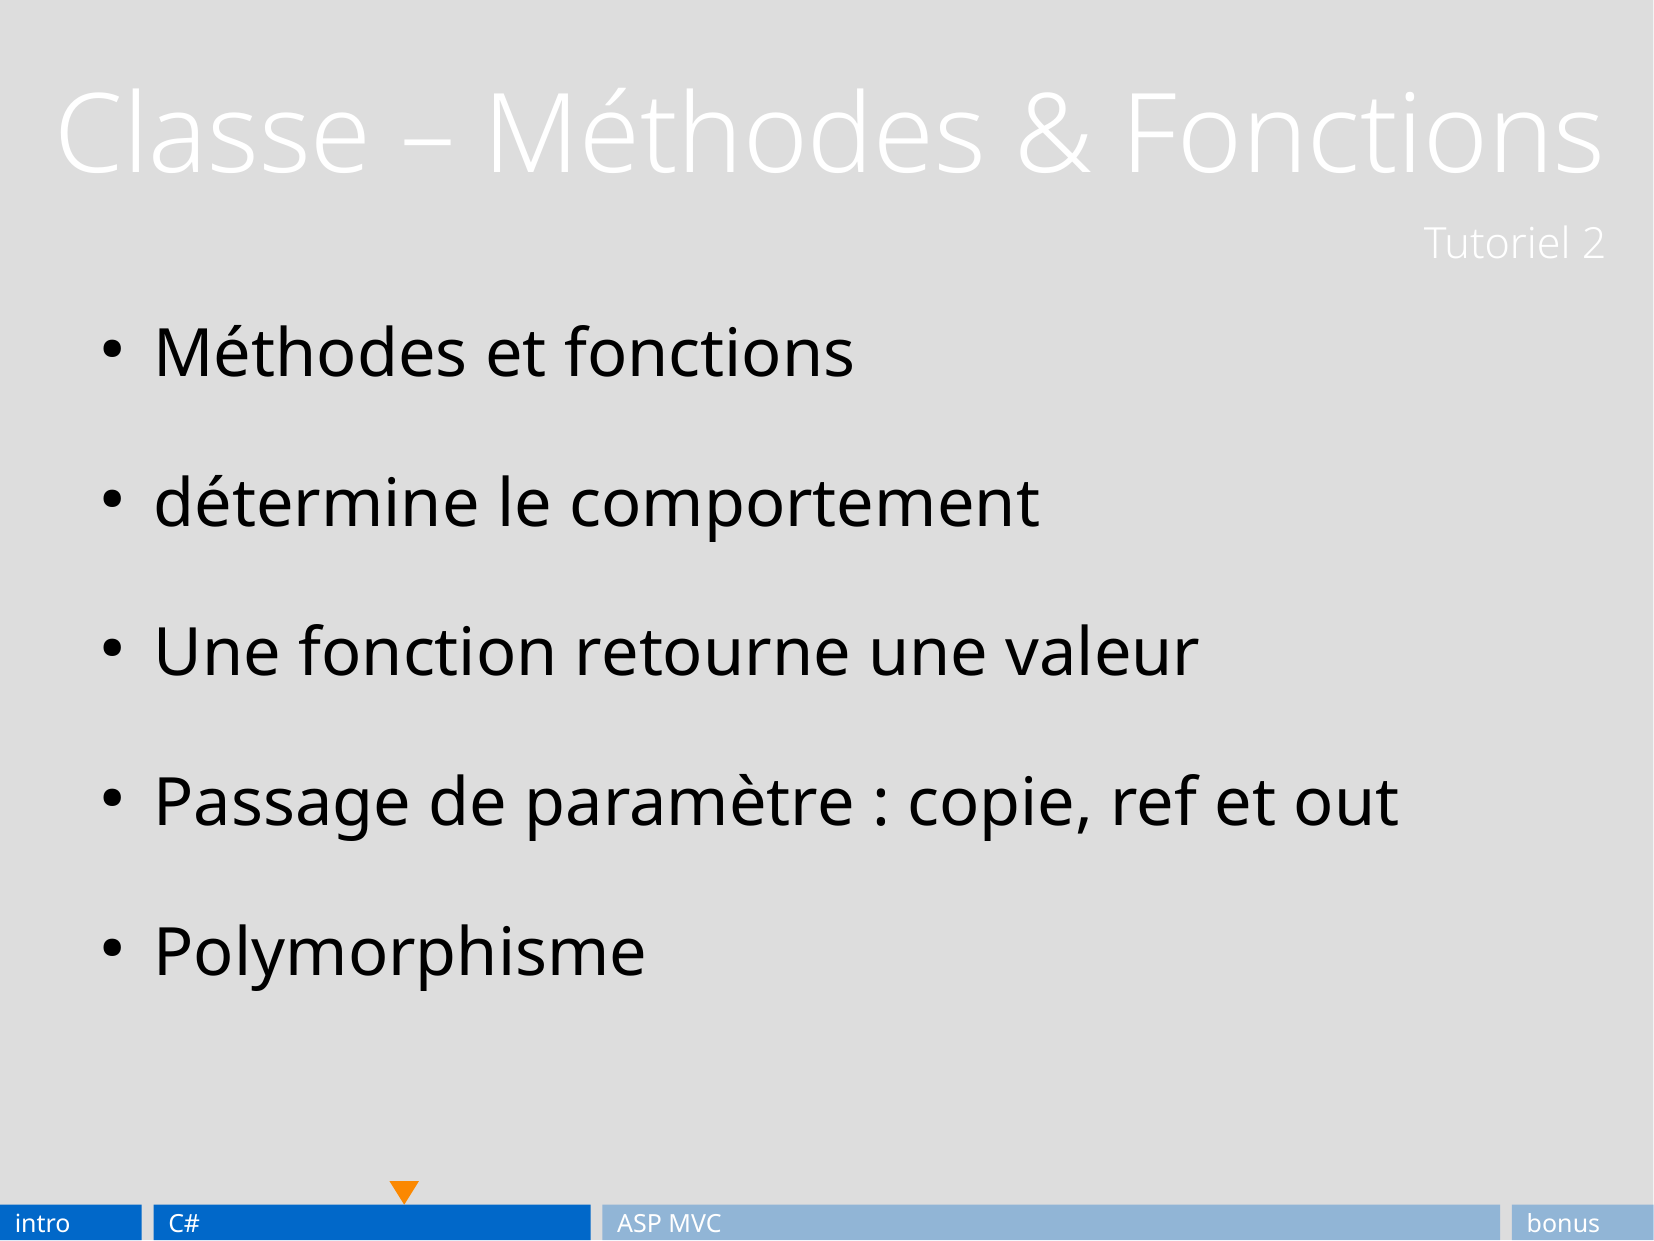

# Classe – Méthodes & Fonctions
Tutoriel 2
Méthodes et fonctions
détermine le comportement
Une fonction retourne une valeur
Passage de paramètre : copie, ref et out
Polymorphisme
intro
C#
ASP MVC
bonus